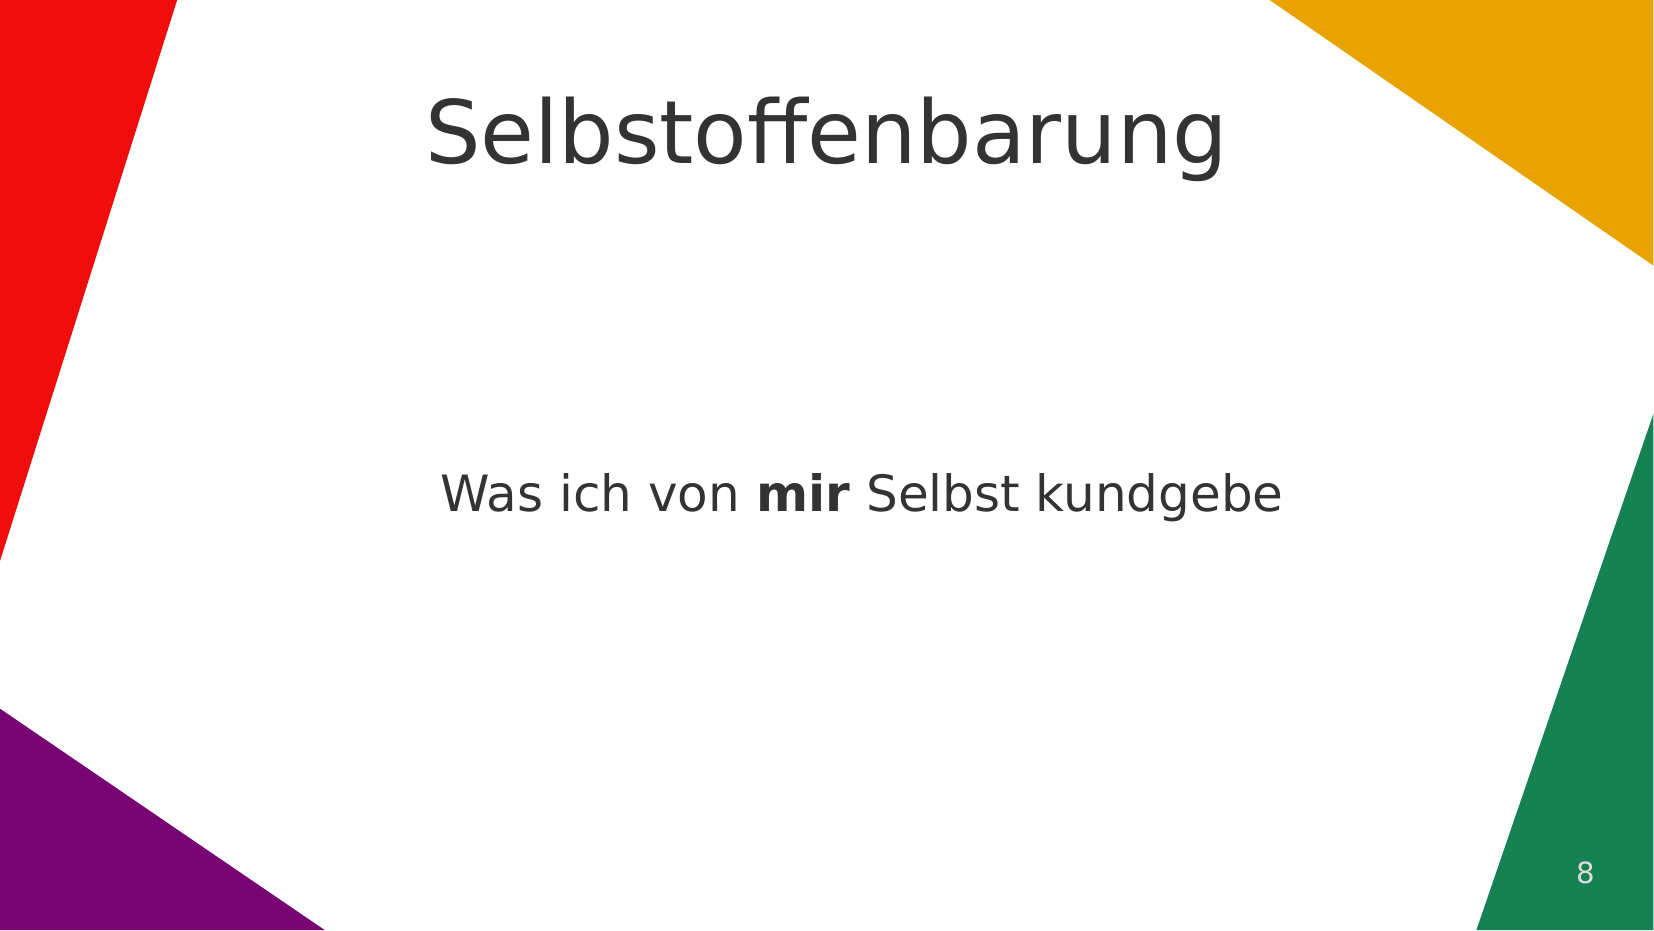

# Selbstoffenbarung
Was ich von mir Selbst kundgebe
8